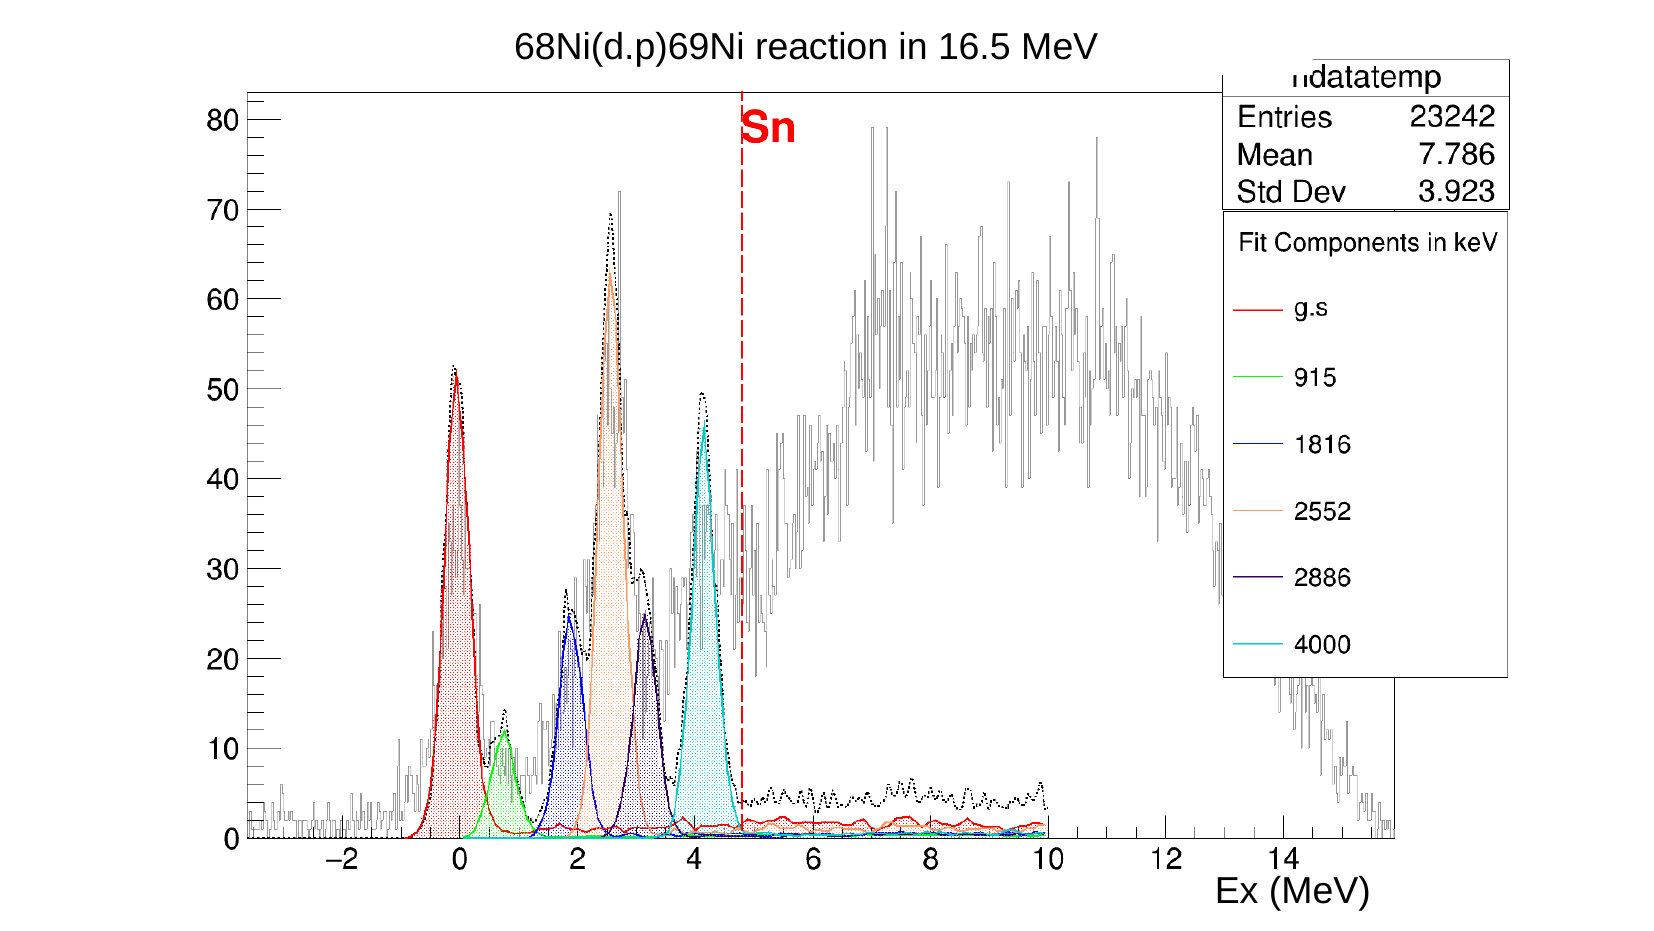

68Ni(d.p)69Ni reaction in 16.5 MeV
#
Ex (MeV)